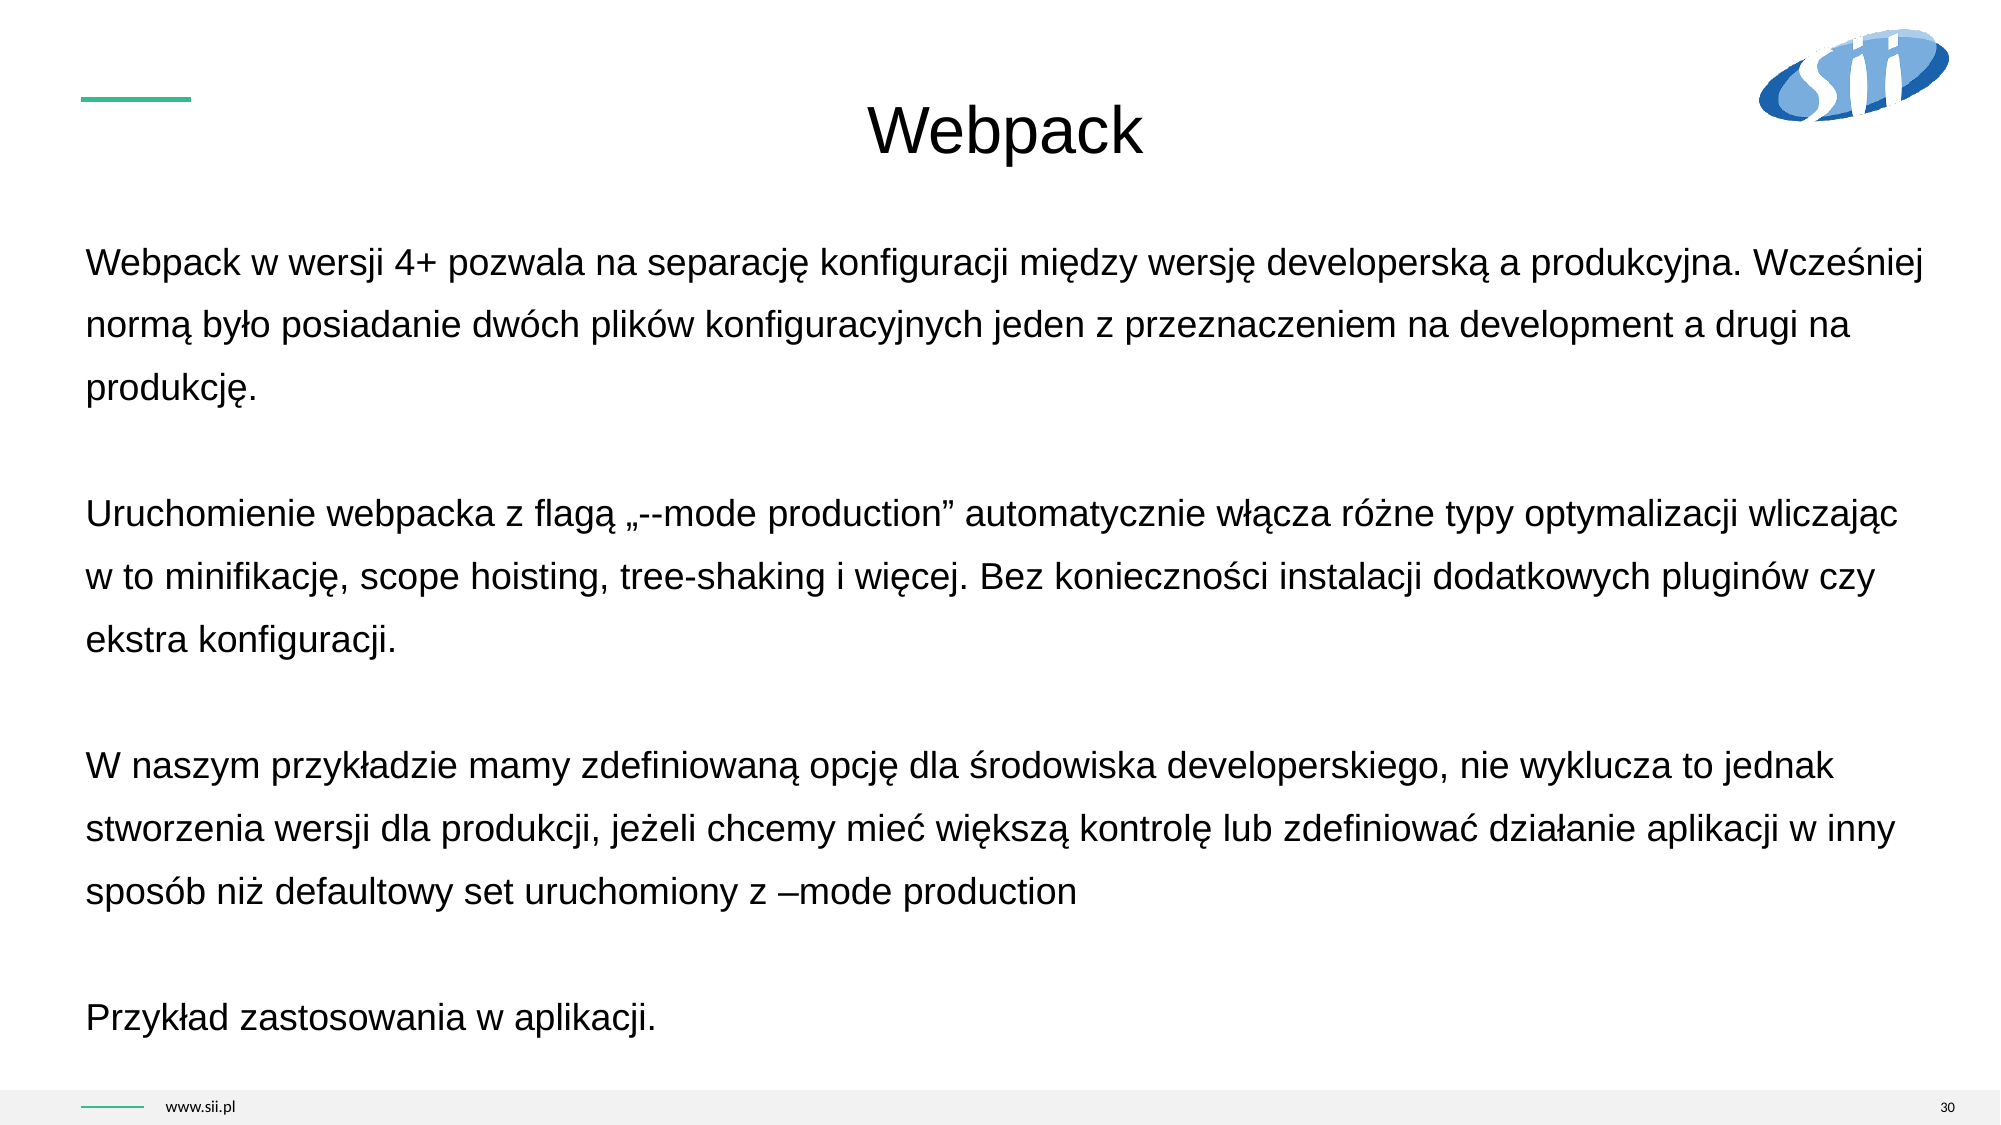

#
Webpack
Webpack w wersji 4+ pozwala na separację konfiguracji między wersję developerską a produkcyjna. Wcześniej normą było posiadanie dwóch plików konfiguracyjnych jeden z przeznaczeniem na development a drugi na produkcję.
Uruchomienie webpacka z flagą „--mode production” automatycznie włącza różne typy optymalizacji wliczając w to minifikację, scope hoisting, tree-shaking i więcej. Bez konieczności instalacji dodatkowych pluginów czy ekstra konfiguracji.
W naszym przykładzie mamy zdefiniowaną opcję dla środowiska developerskiego, nie wyklucza to jednak stworzenia wersji dla produkcji, jeżeli chcemy mieć większą kontrolę lub zdefiniować działanie aplikacji w inny sposób niż defaultowy set uruchomiony z –mode production
Przykład zastosowania w aplikacji.